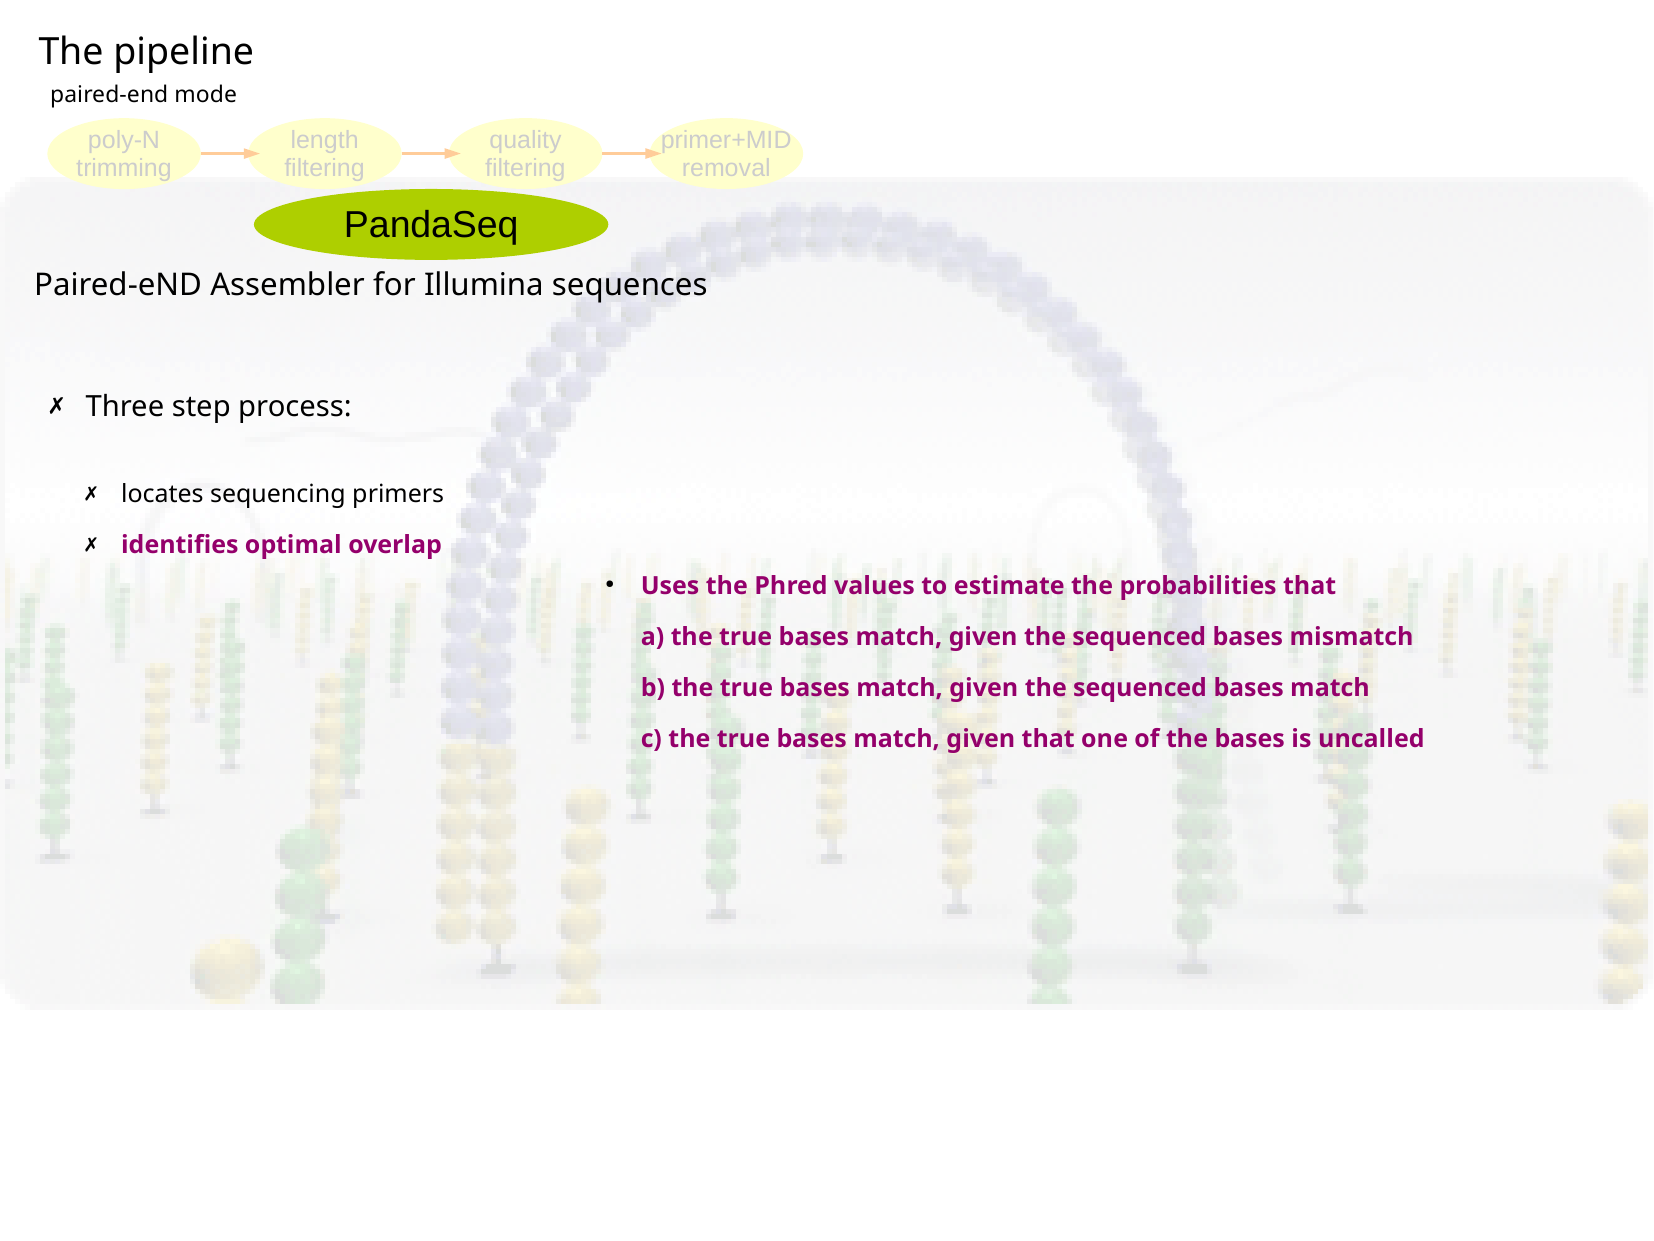

The pipeline
paired-end mode
quality
filtering
primer+MID
removal
poly-N
trimming
length
filtering
PandaSeq
Paired-eND Assembler for Illumina sequences
Three step process:
locates sequencing primers
identifies optimal overlap
Uses the Phred values to estimate the probabilities that
a) the true bases match, given the sequenced bases mismatch
b) the true bases match, given the sequenced bases match
c) the true bases match, given that one of the bases is uncalled